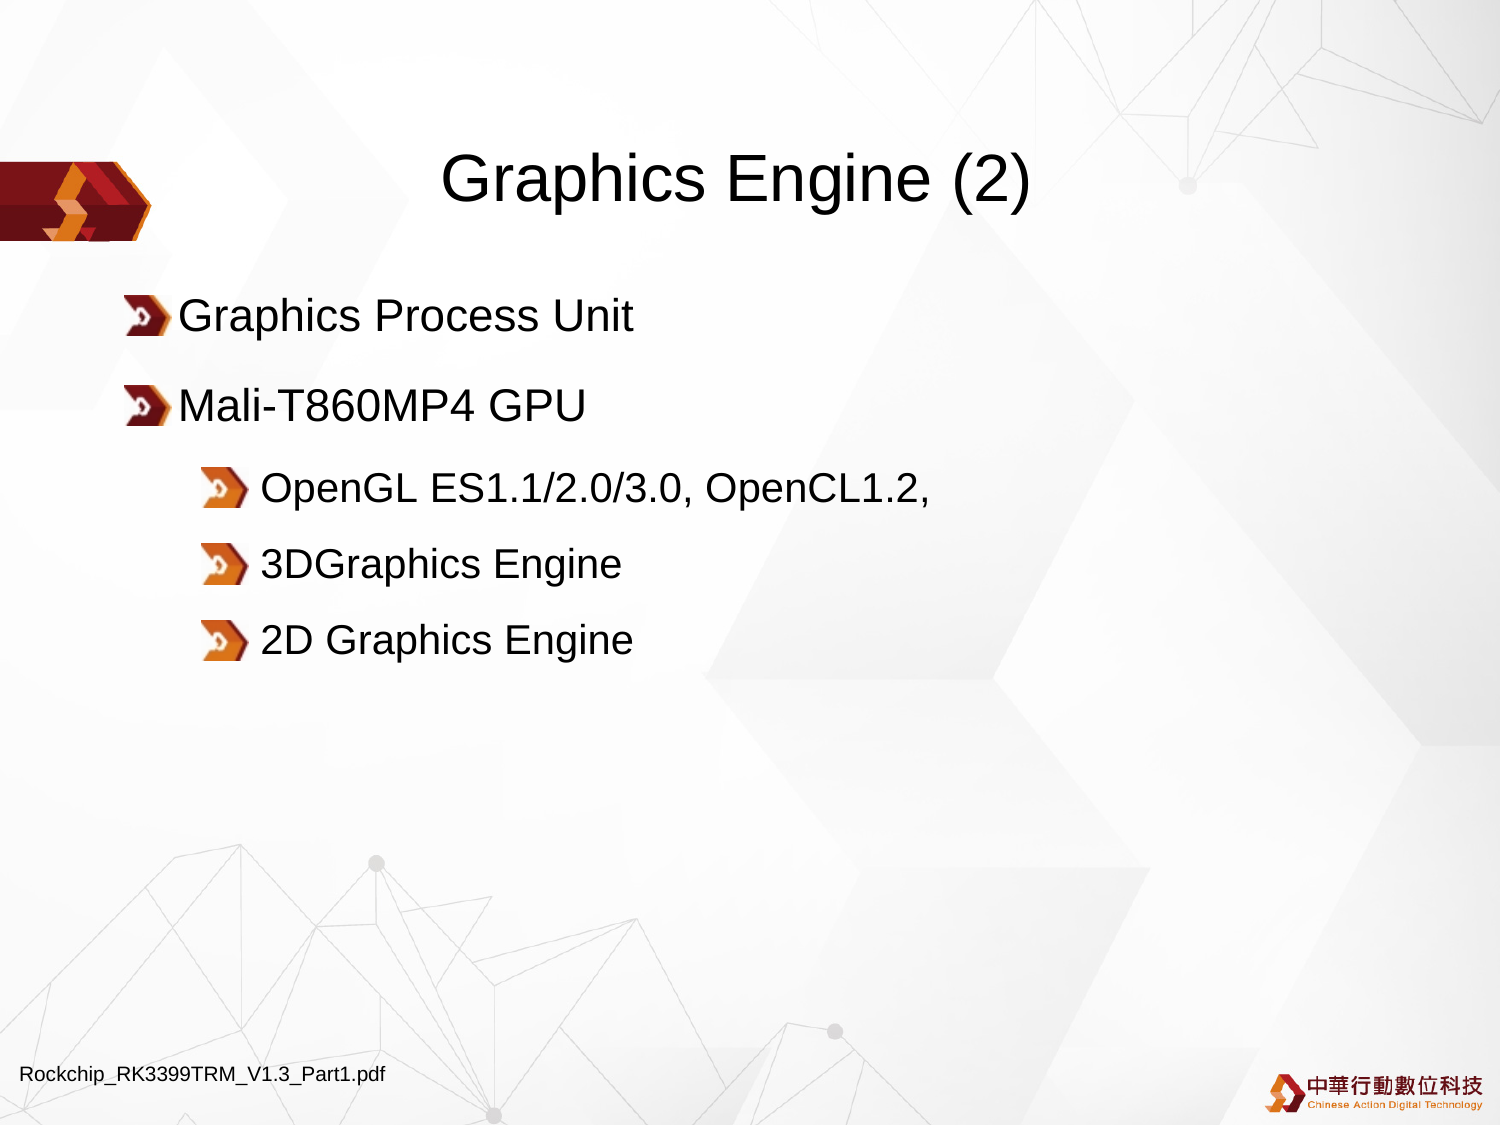

# Graphics Engine (2)
Graphics Process Unit
Mali-T860MP4 GPU
 OpenGL ES1.1/2.0/3.0, OpenCL1.2,
 3DGraphics Engine
 2D Graphics Engine
Rockchip_RK3399TRM_V1.3_Part1.pdf